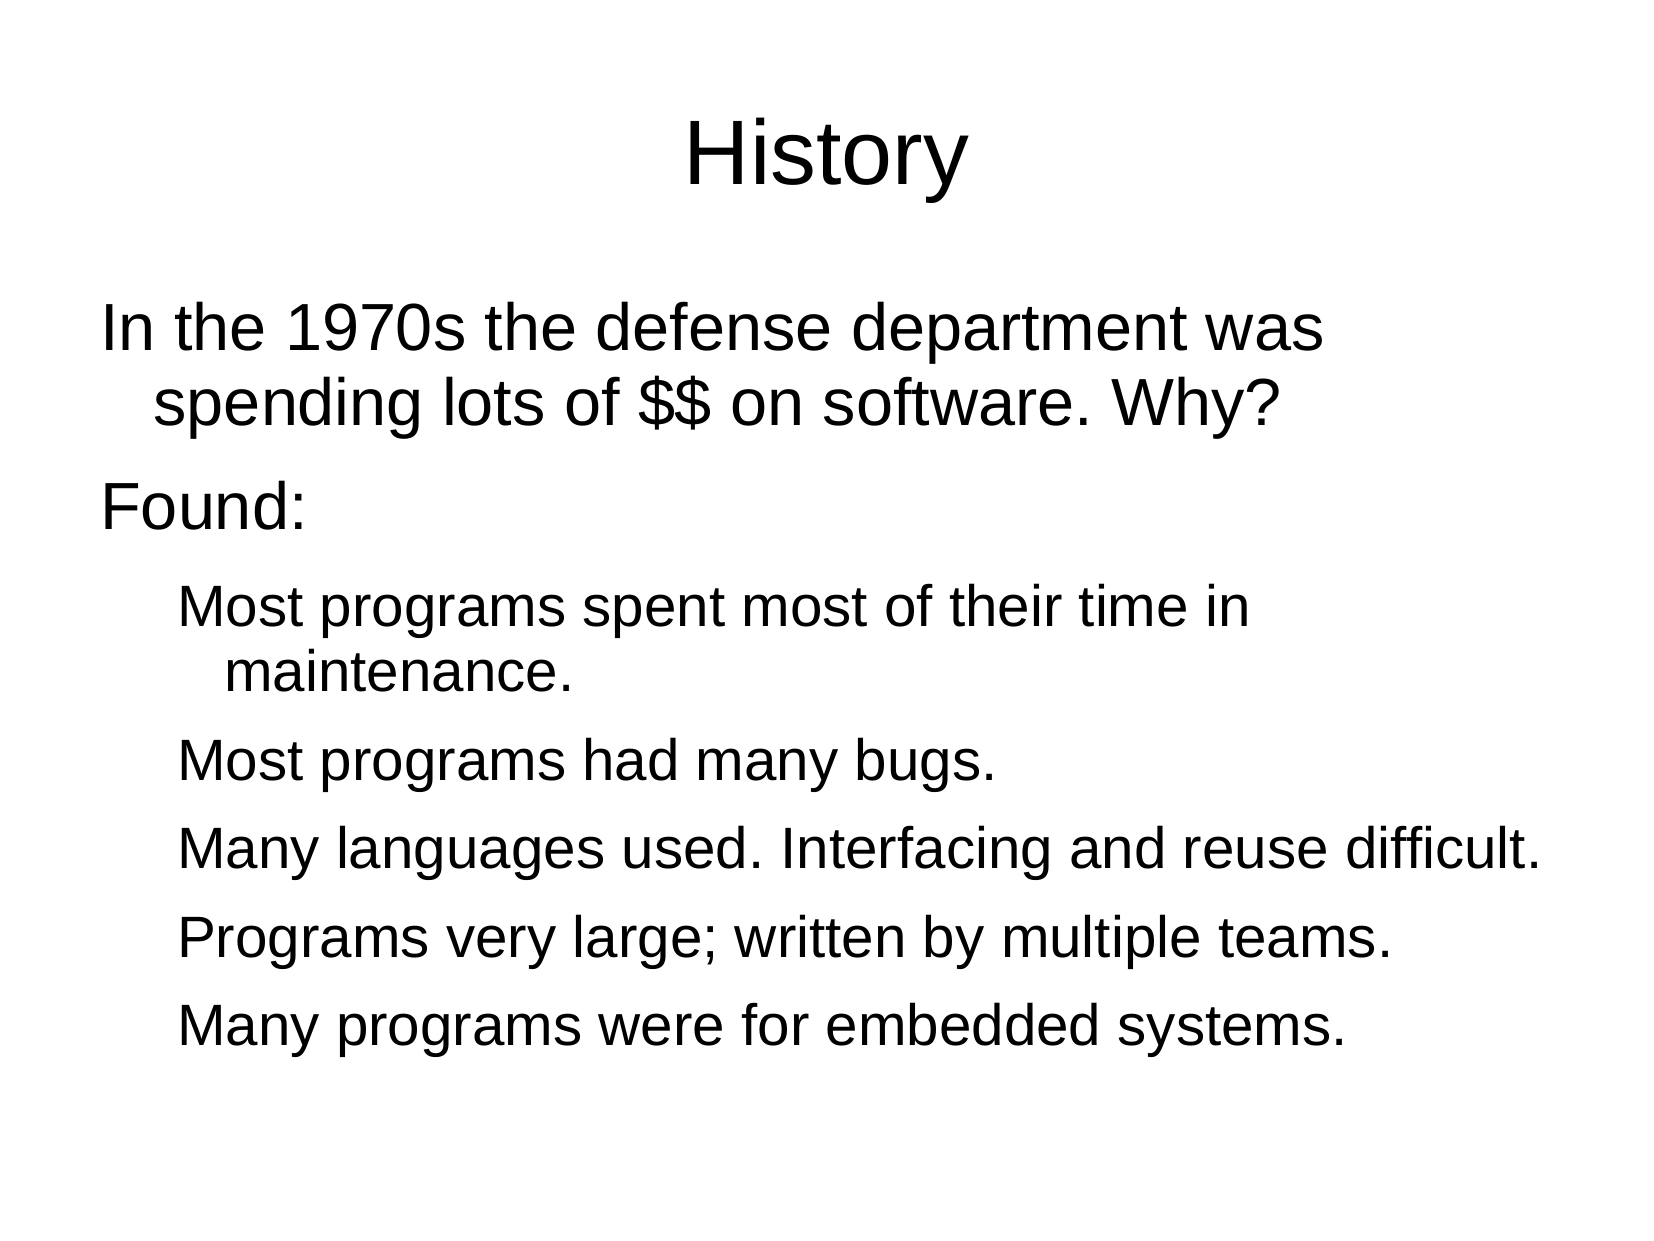

# History
In the 1970s the defense department was spending lots of $$ on software. Why?
Found:
Most programs spent most of their time in maintenance.
Most programs had many bugs.
Many languages used. Interfacing and reuse difficult.
Programs very large; written by multiple teams.
Many programs were for embedded systems.